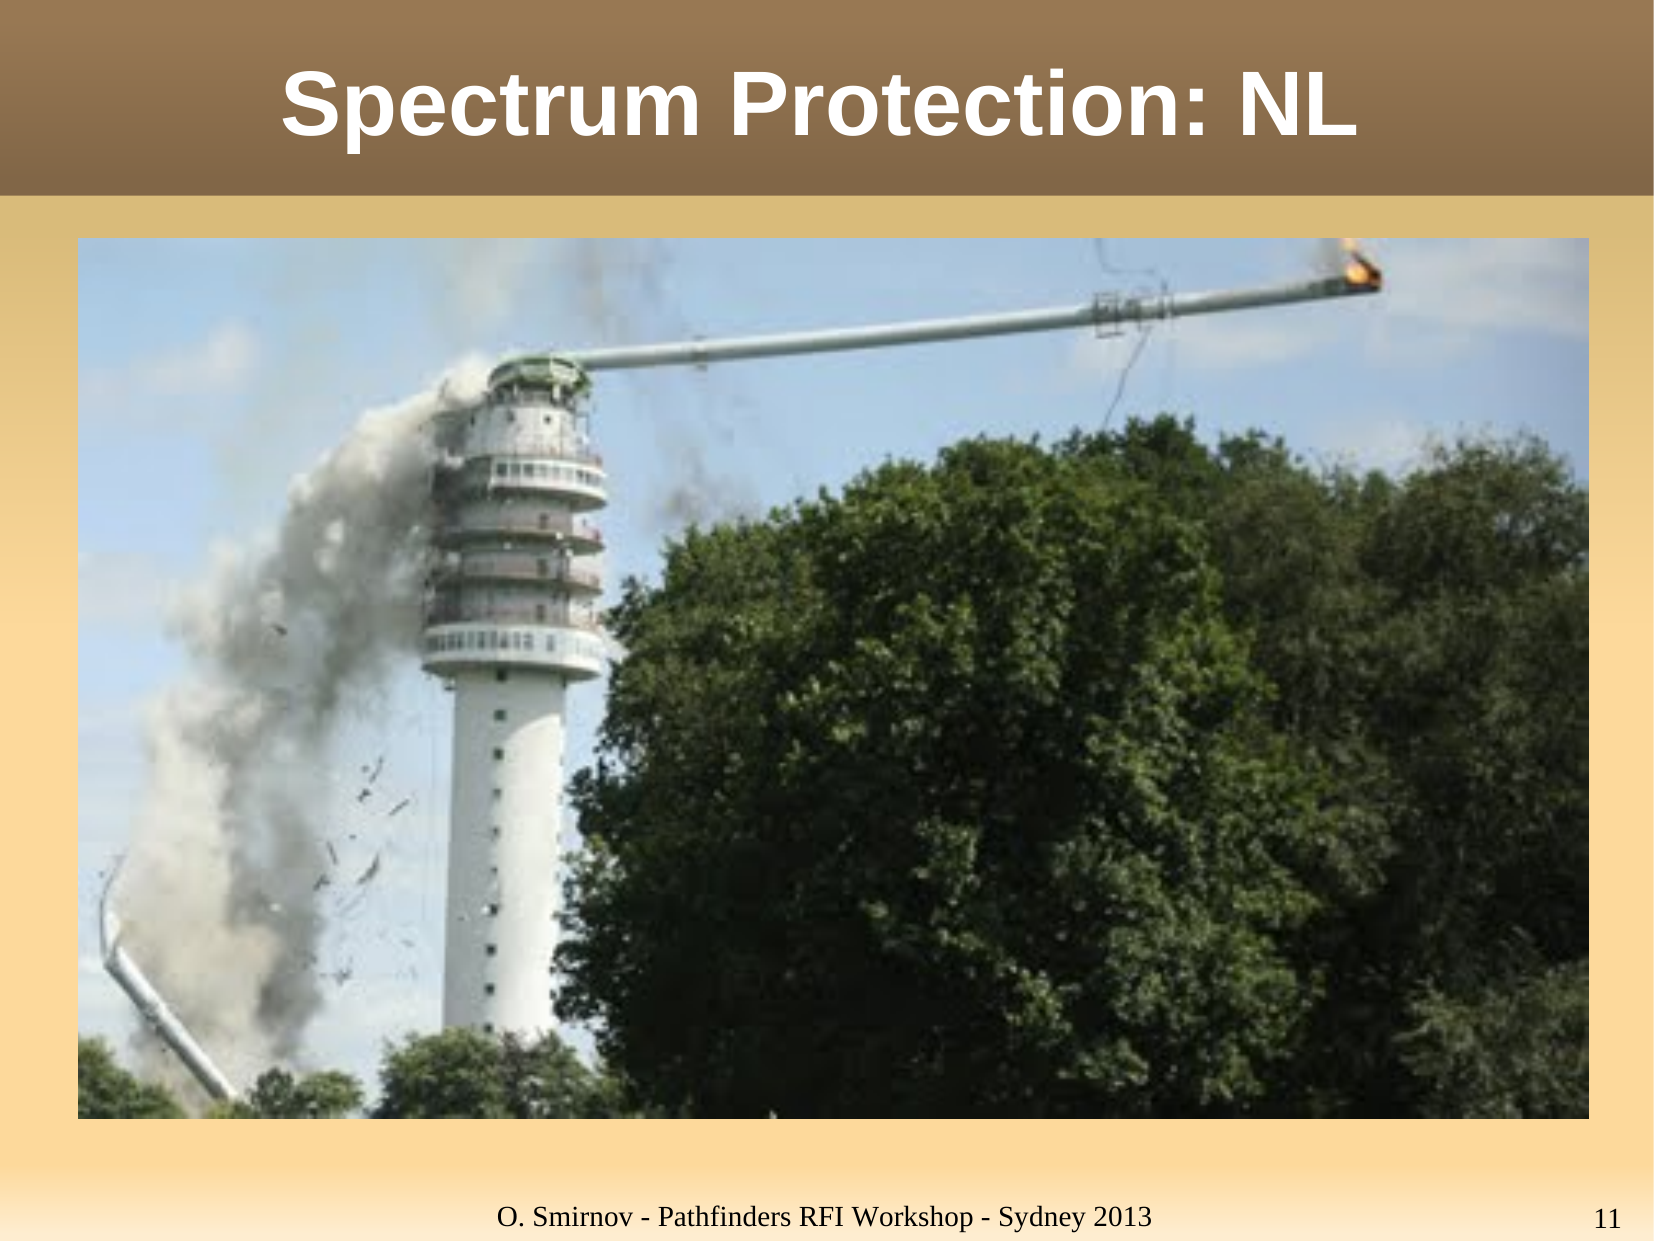

# Spectrum Protection: NL
O. Smirnov - Pathfinders RFI Workshop - Sydney 2013
11